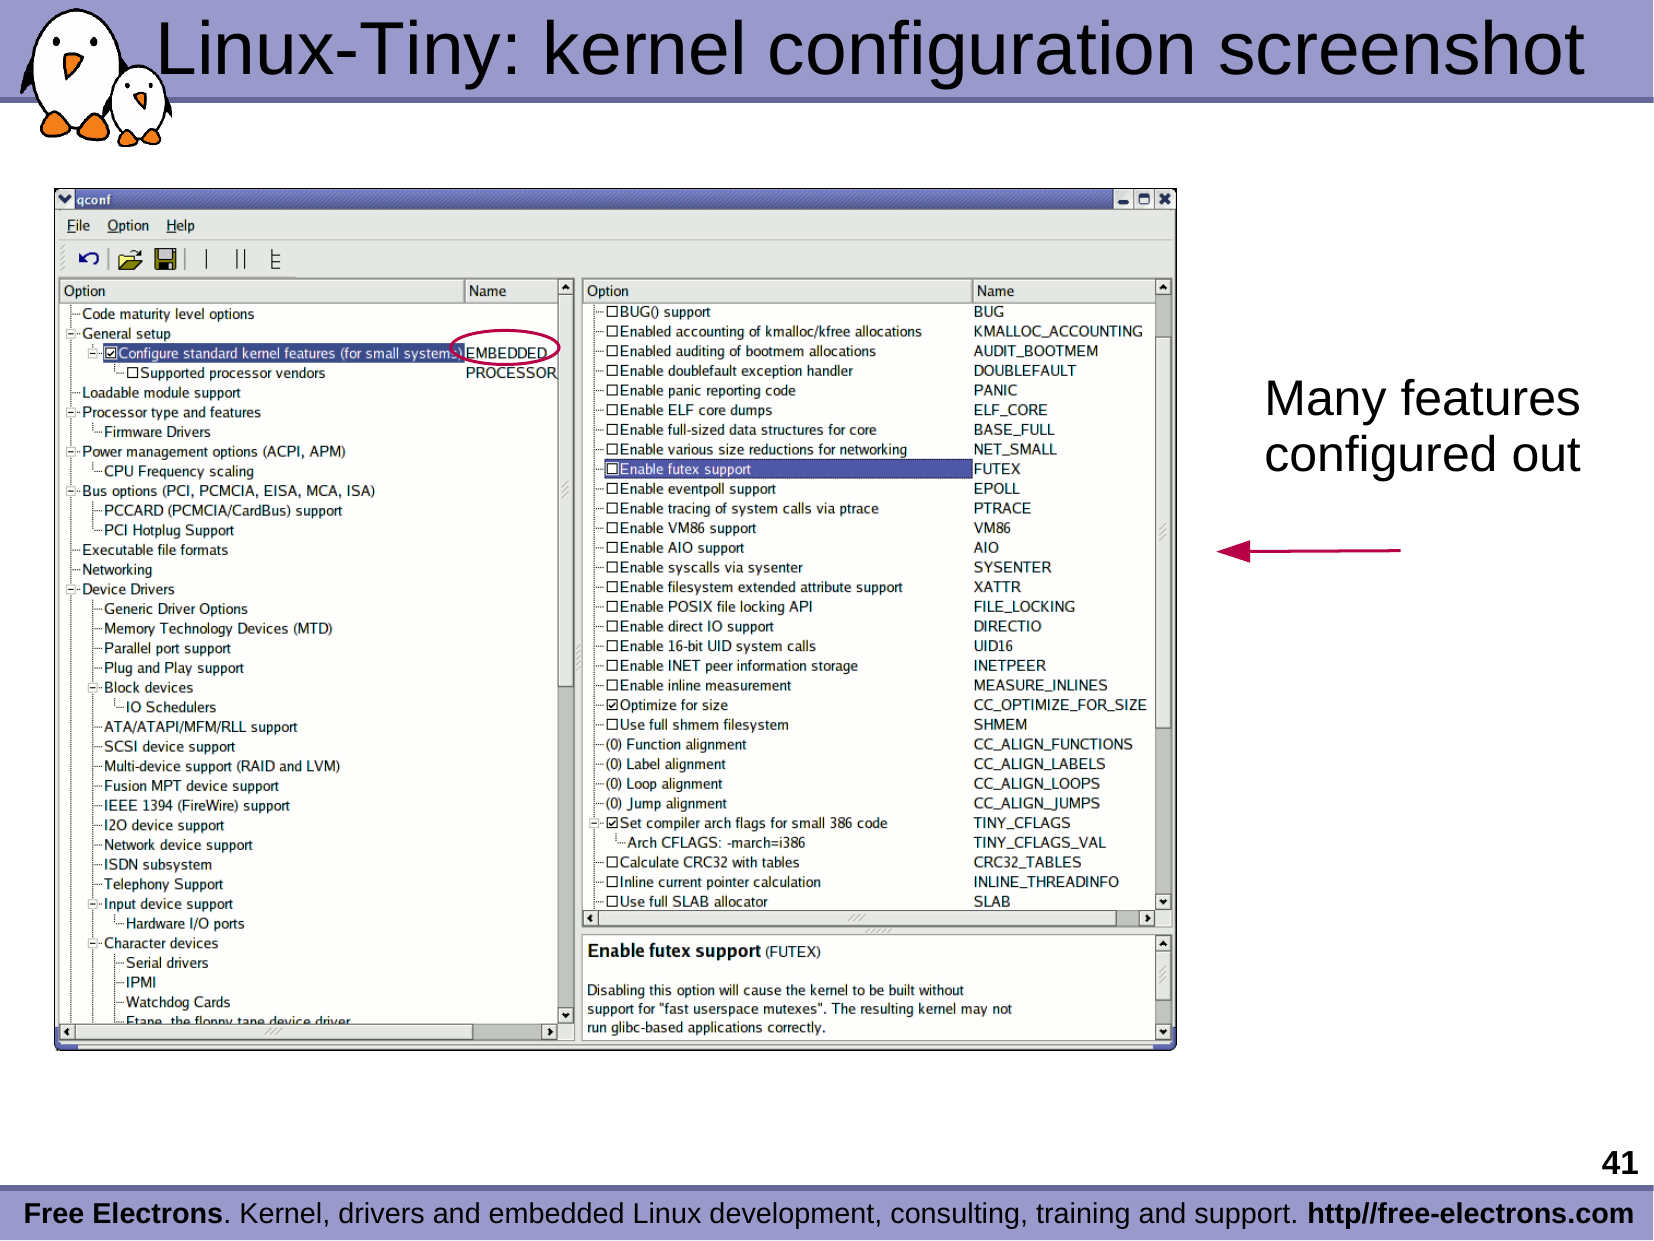

# Linux-Tiny: kernel configuration screenshot
Many features
configured out